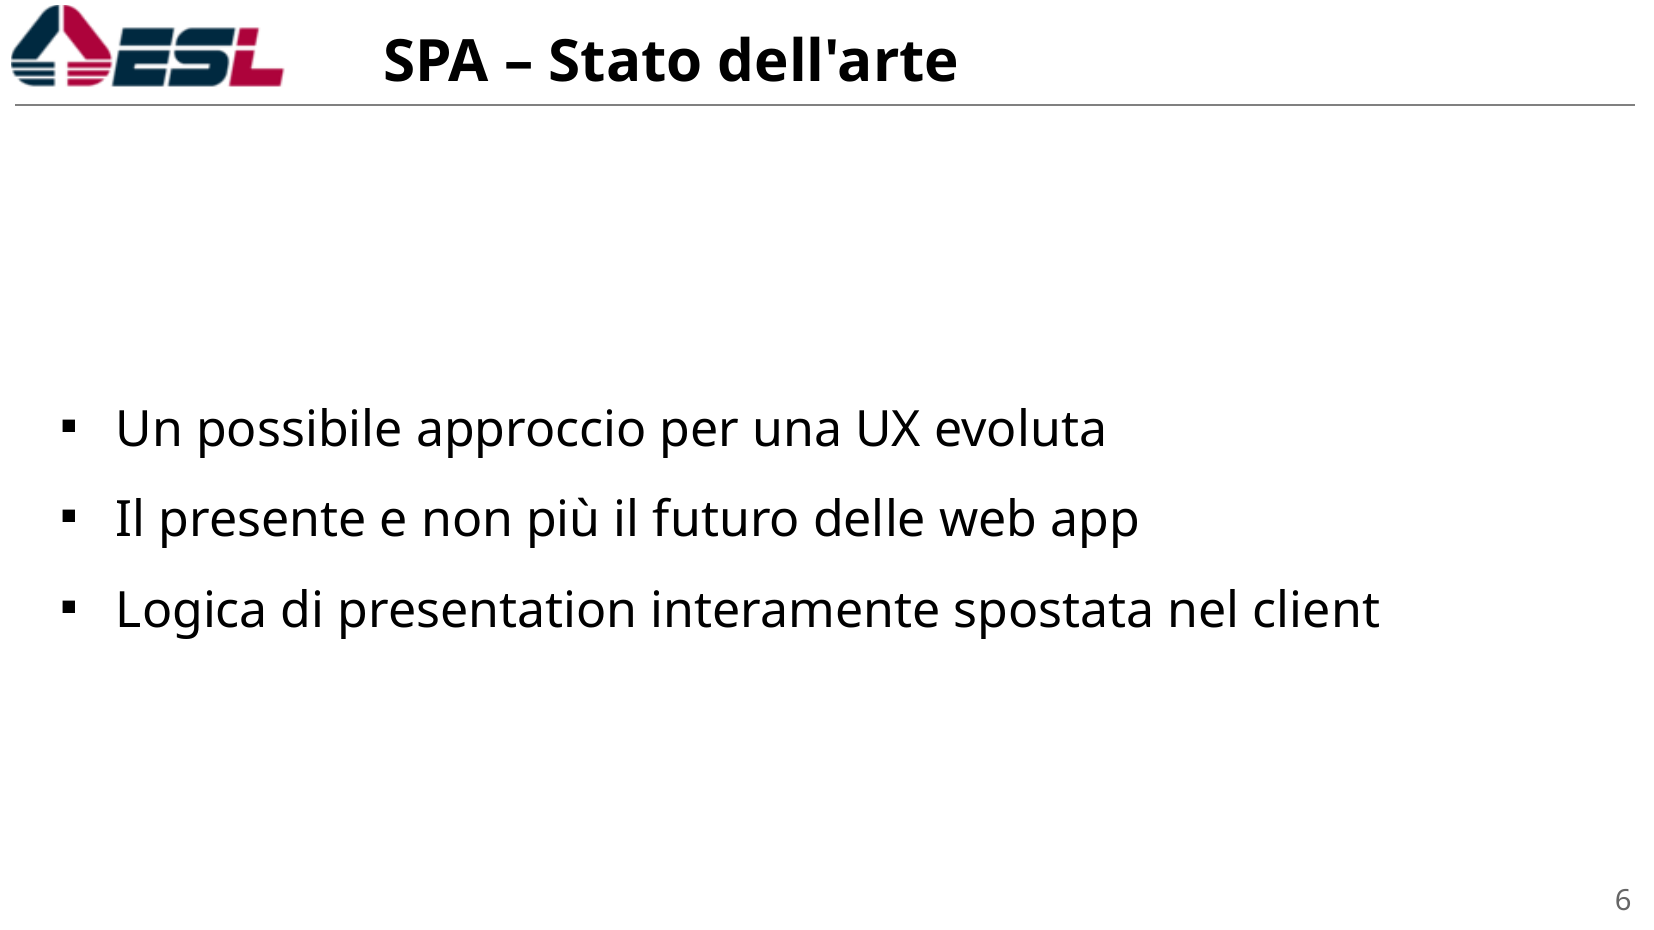

# SPA – Stato dell'arte
Un possibile approccio per una UX evoluta
Il presente e non più il futuro delle web app
Logica di presentation interamente spostata nel client